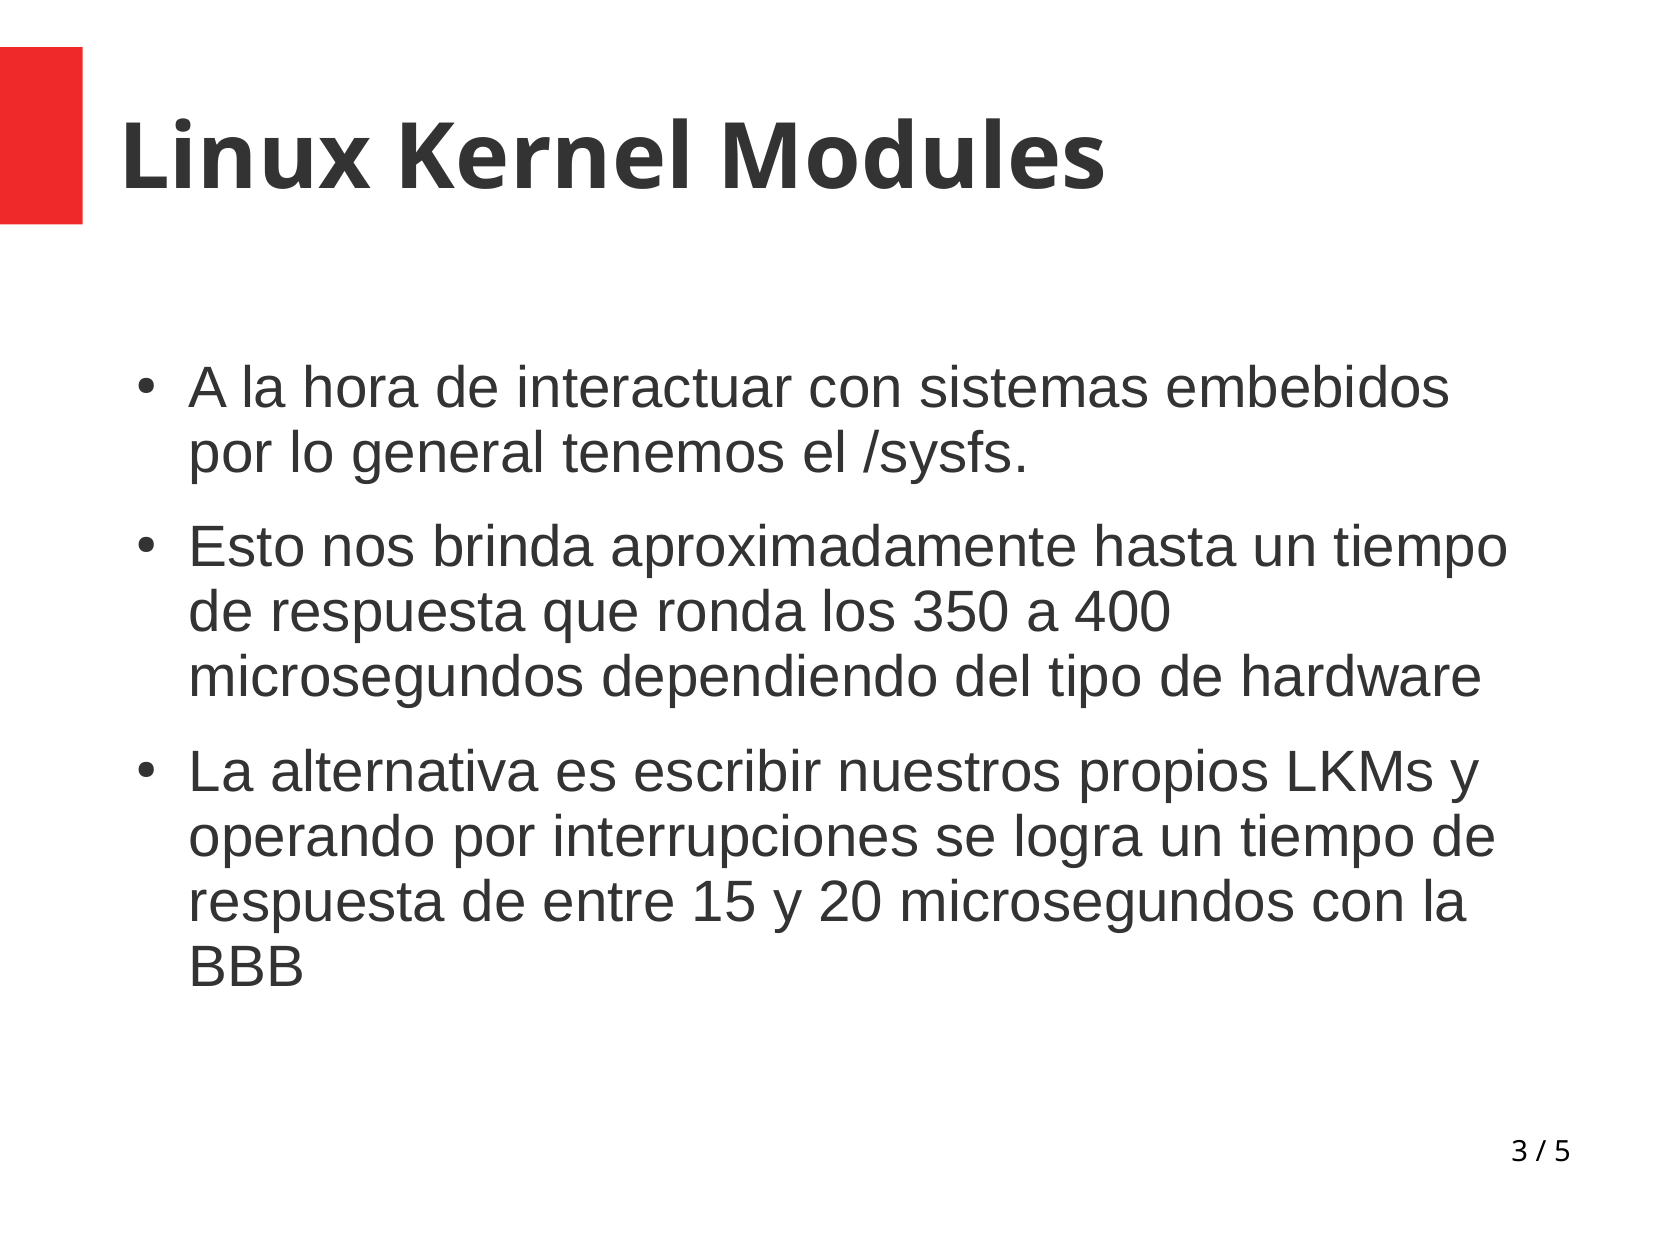

# Linux Kernel Modules
A la hora de interactuar con sistemas embebidos por lo general tenemos el /sysfs.
Esto nos brinda aproximadamente hasta un tiempo de respuesta que ronda los 350 a 400 microsegundos dependiendo del tipo de hardware
La alternativa es escribir nuestros propios LKMs y operando por interrupciones se logra un tiempo de respuesta de entre 15 y 20 microsegundos con la BBB
3